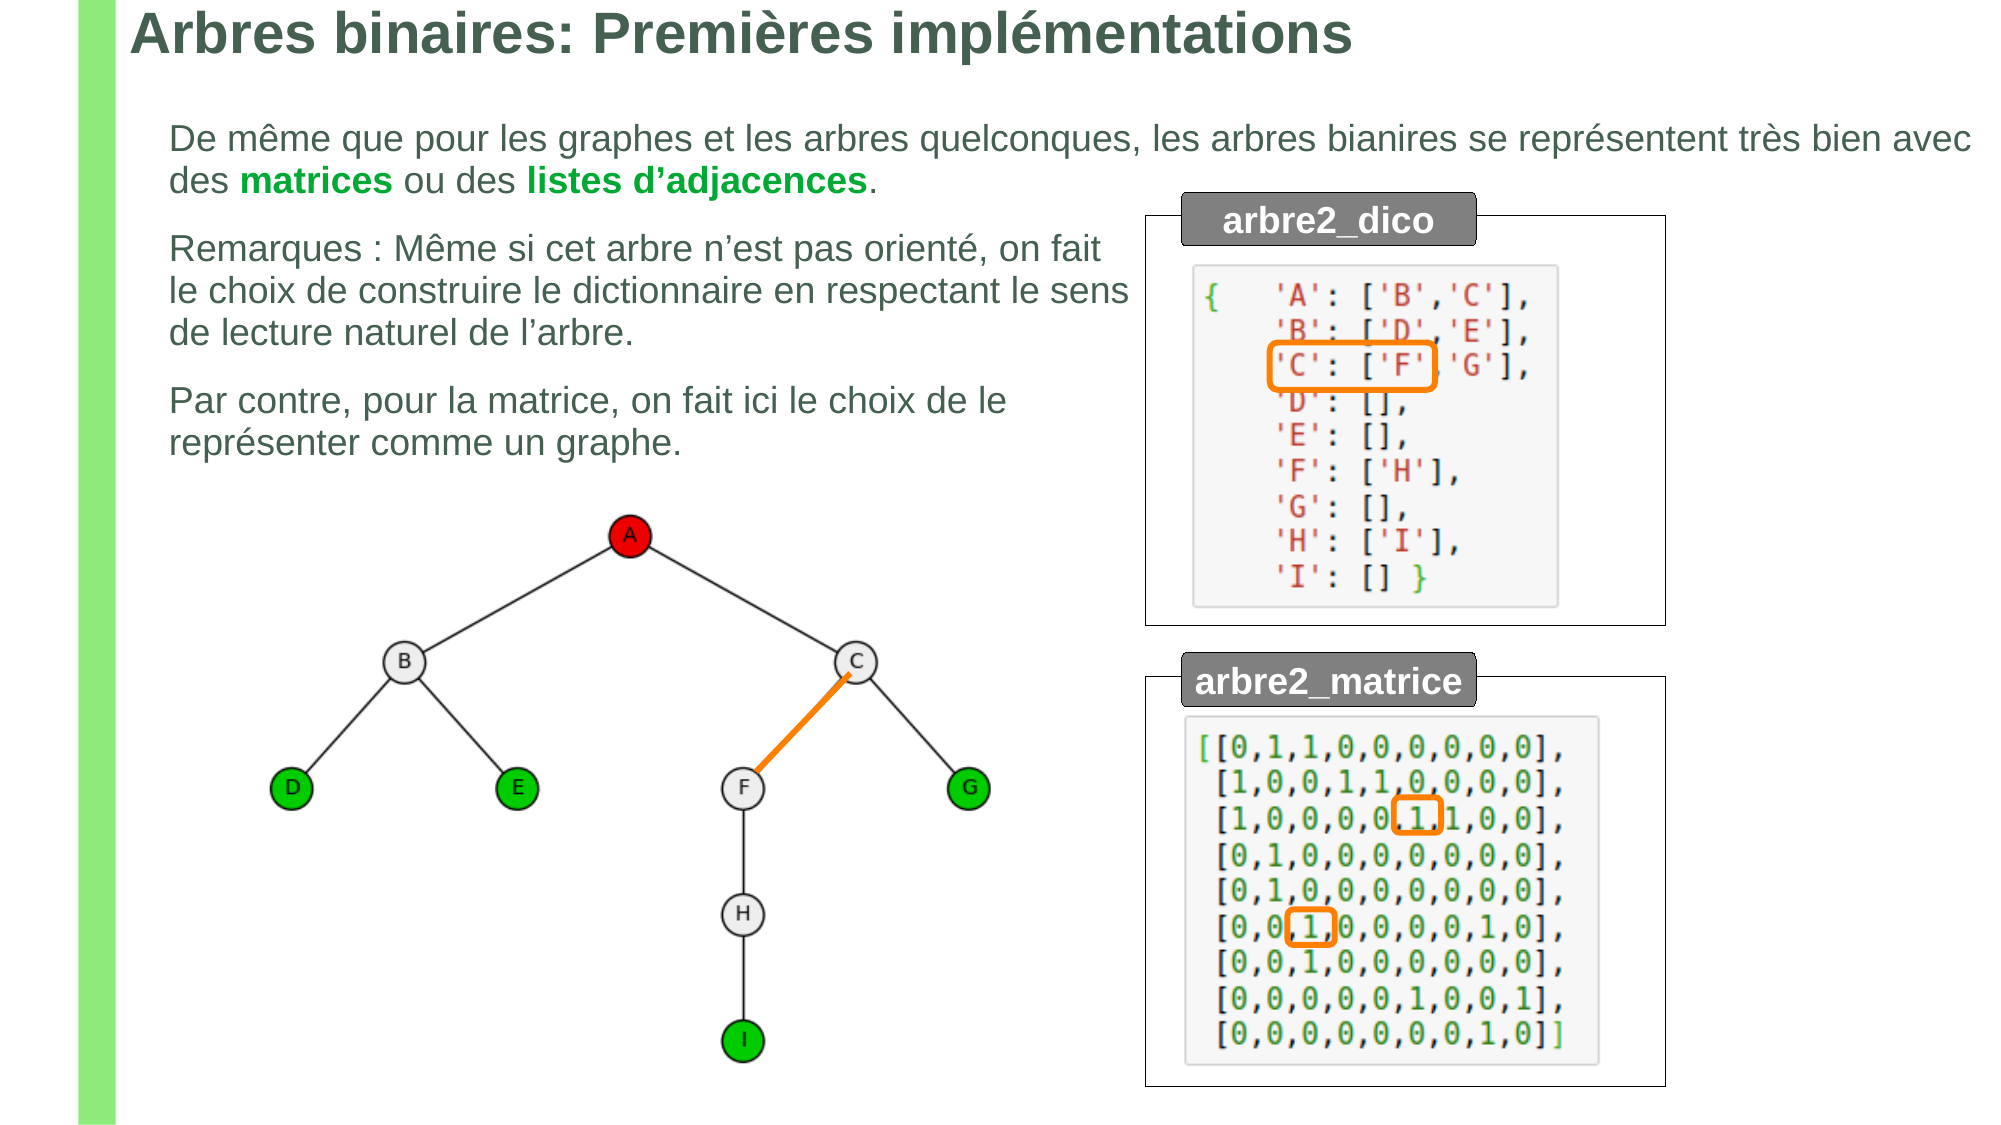

Arbres binaires: Premières implémentations
De même que pour les graphes et les arbres quelconques, les arbres bianires se représentent très bien avec des matrices ou des listes d’adjacences.
Remarques : Même si cet arbre n’est pas orienté, on fait
le choix de construire le dictionnaire en respectant le sens
de lecture naturel de l’arbre.
Par contre, pour la matrice, on fait ici le choix de le
représenter comme un graphe.
arbre2_dico
arbre2_matrice